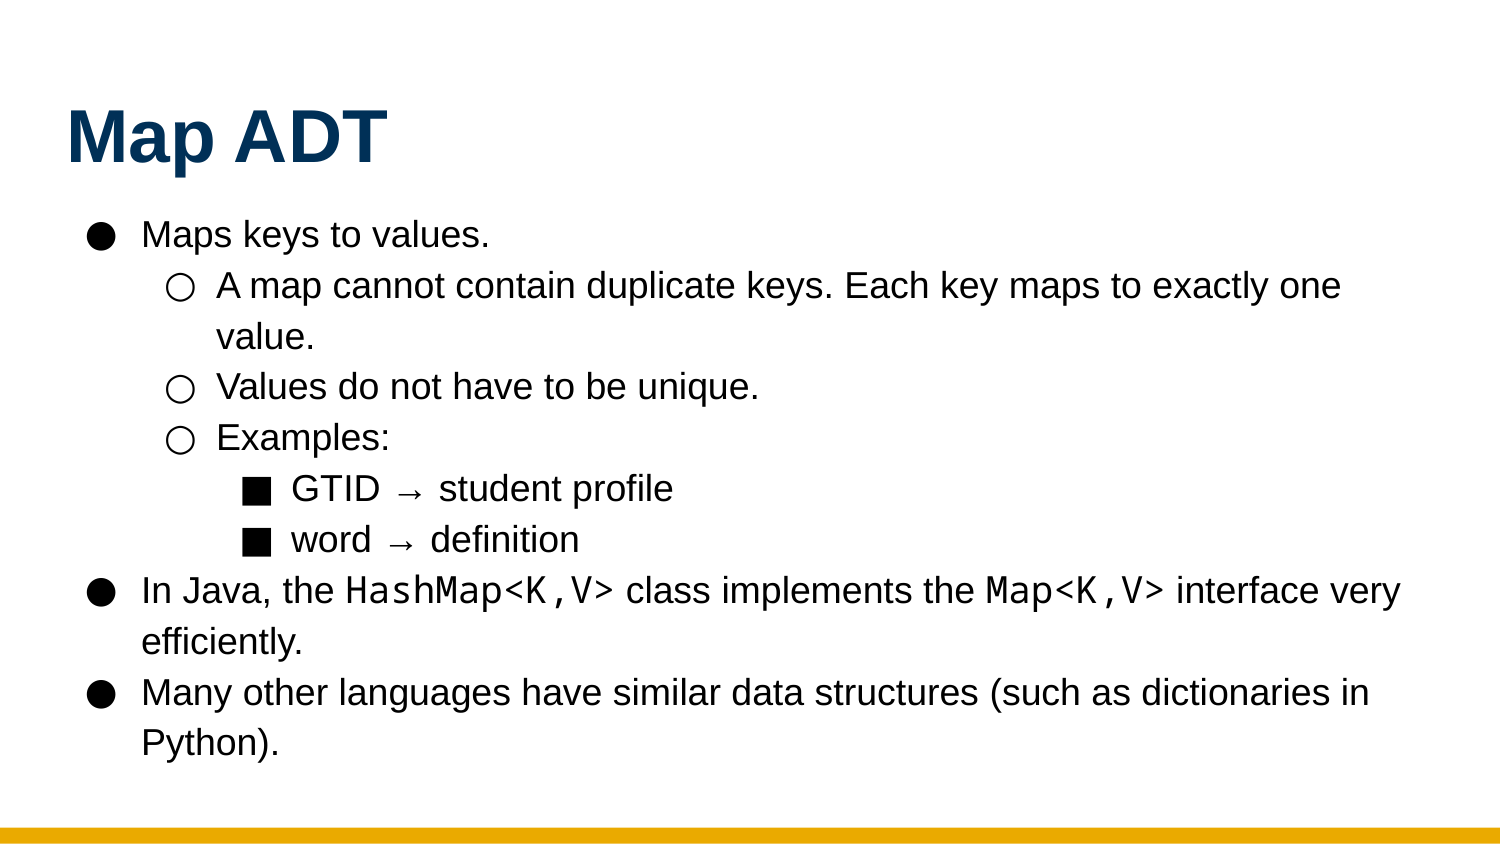

# Map ADT
Maps keys to values.
A map cannot contain duplicate keys. Each key maps to exactly one value.
Values do not have to be unique.
Examples:
GTID → student profile
word → definition
In Java, the HashMap<K,V> class implements the Map<K,V> interface very efficiently.
Many other languages have similar data structures (such as dictionaries in Python).